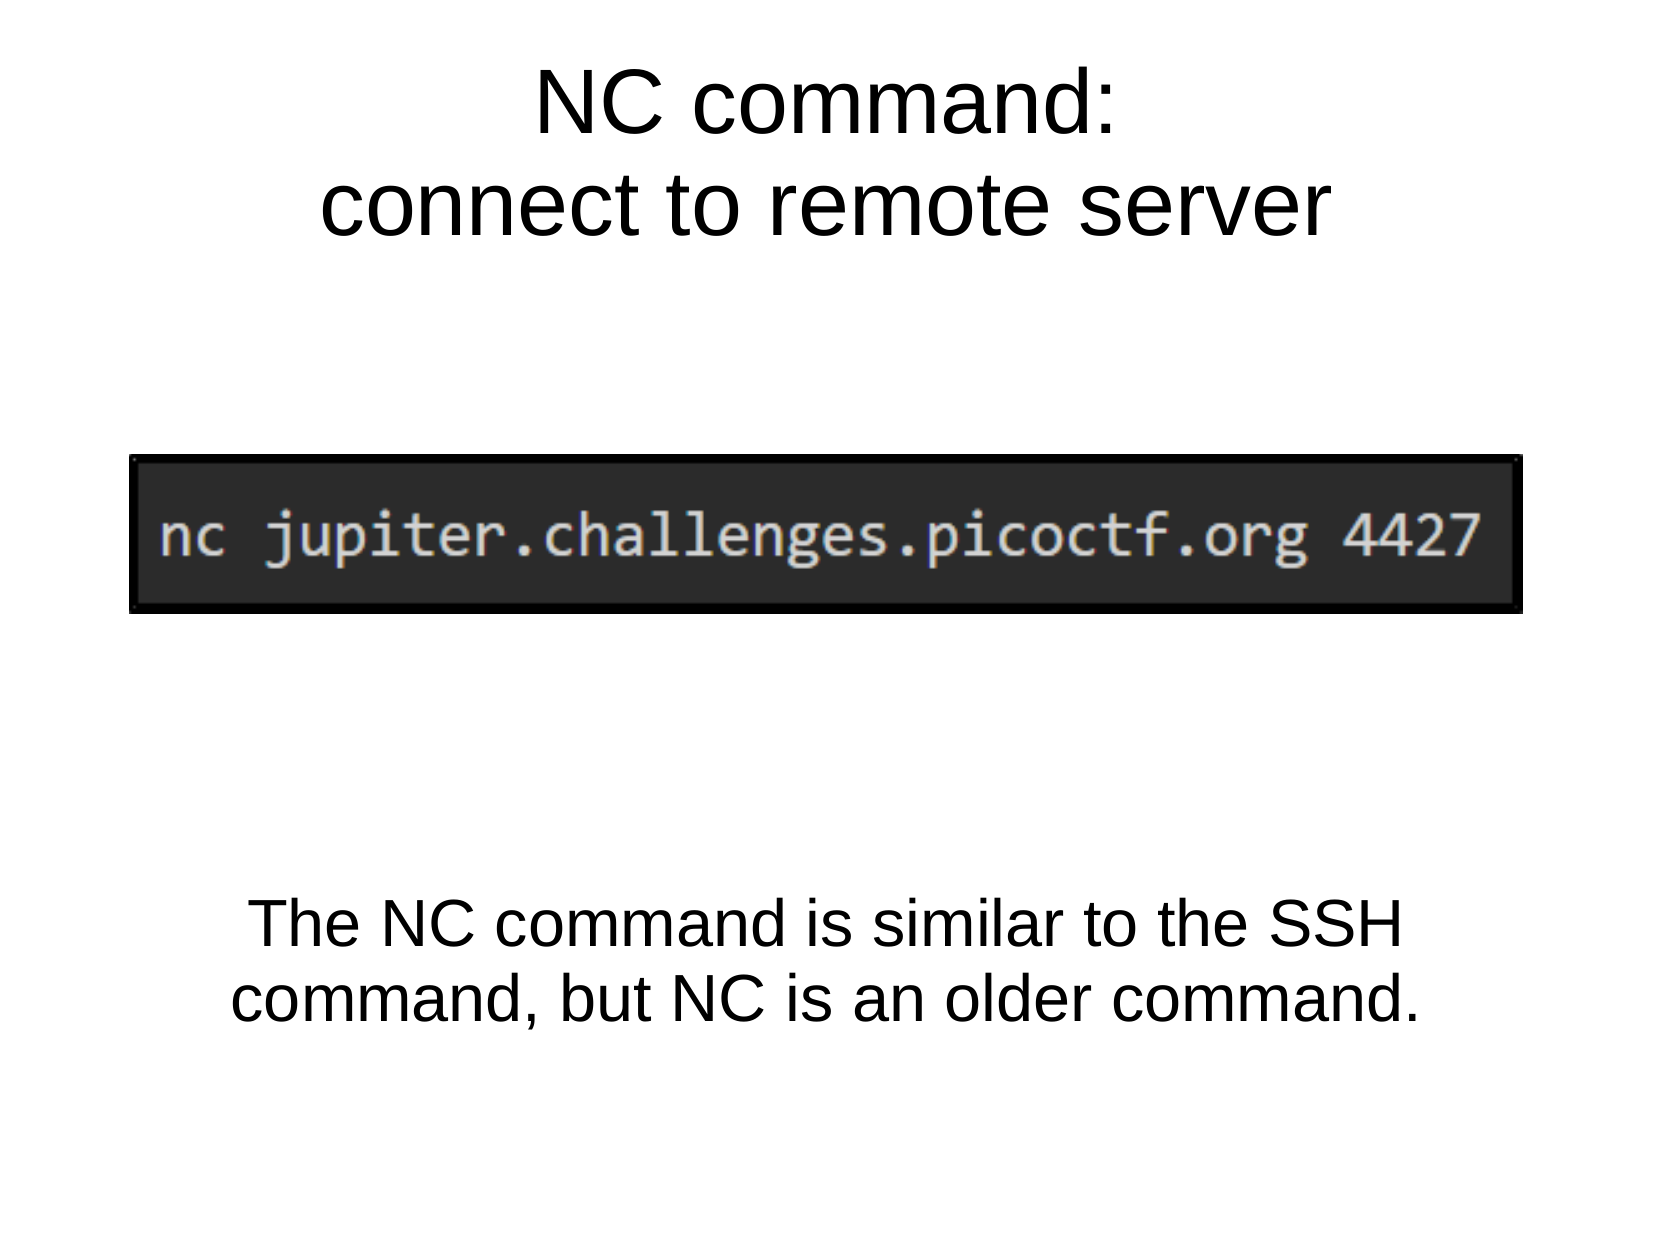

NC command:
connect to remote server
# The NC command is similar to the SSH command, but NC is an older command.